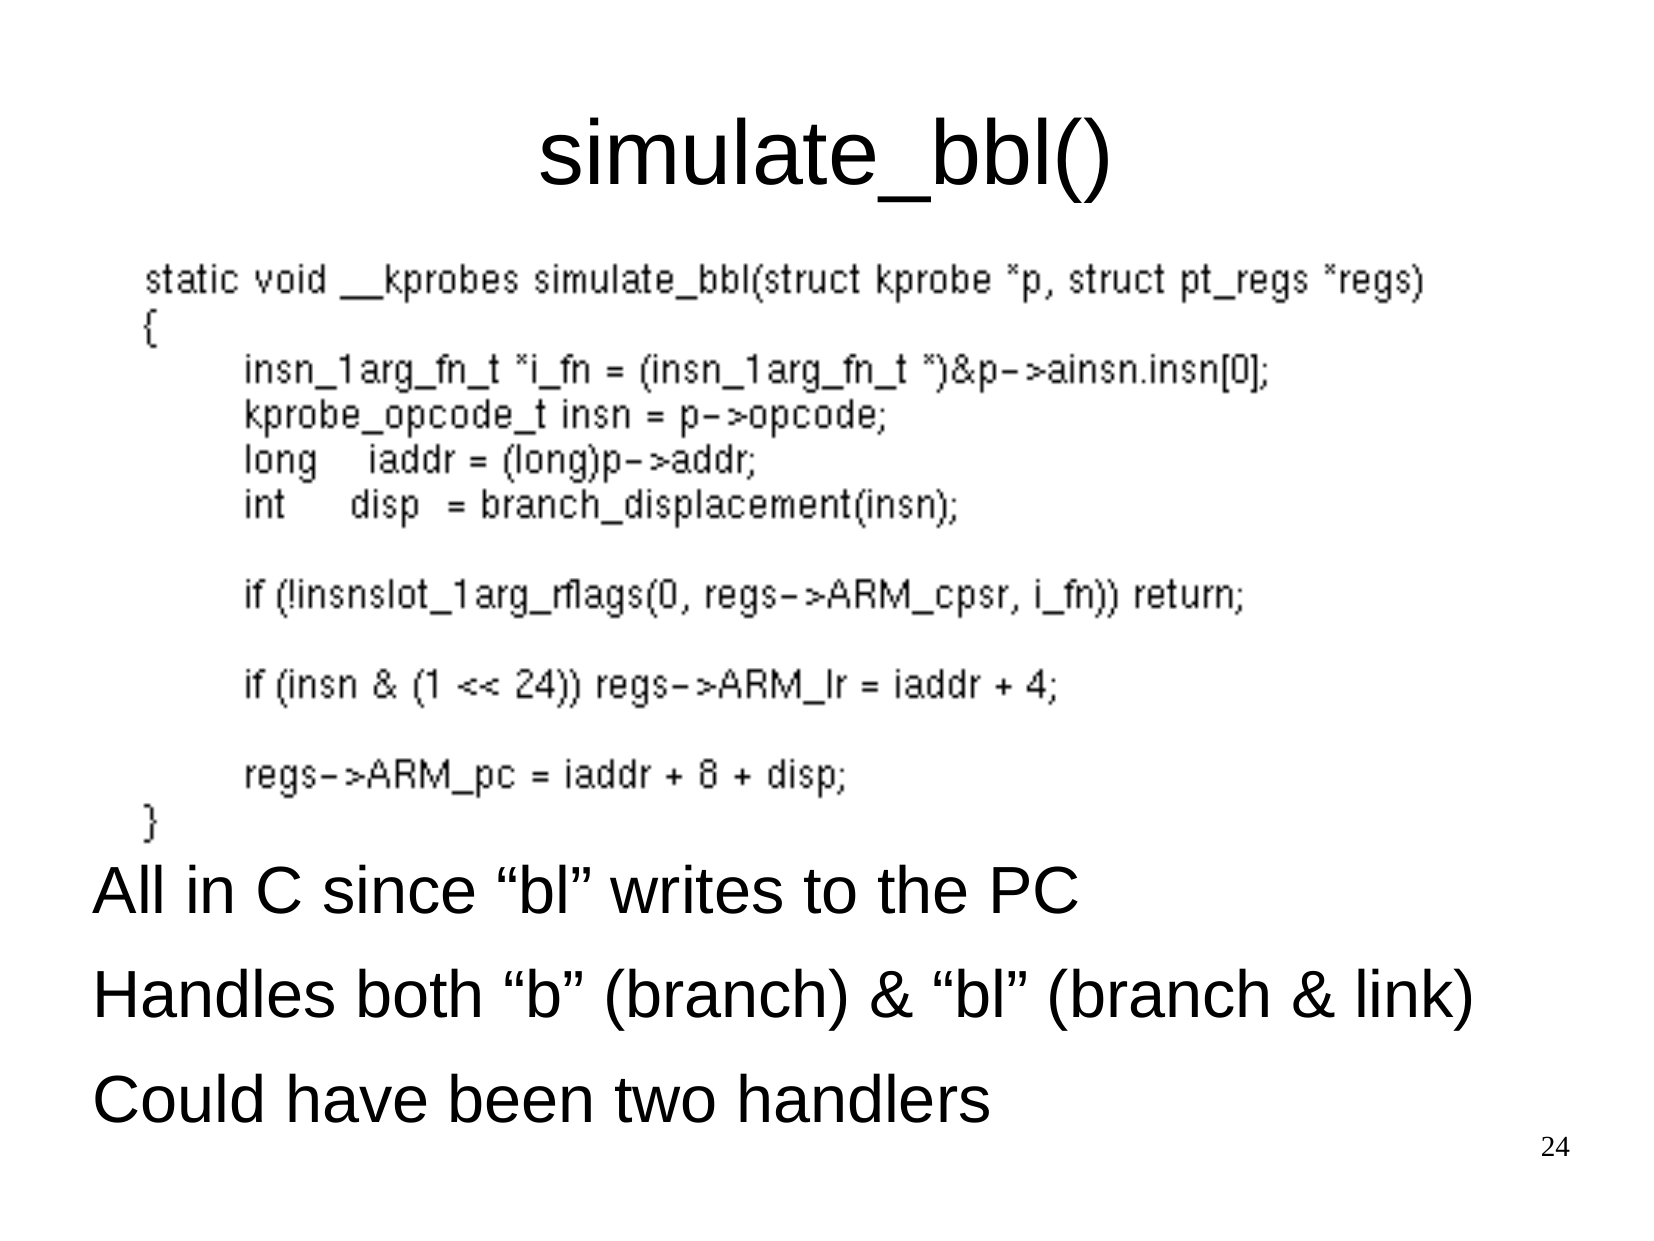

# simulate_bbl()
All in C since “bl” writes to the PC
Handles both “b” (branch) & “bl” (branch & link)
Could have been two handlers
24